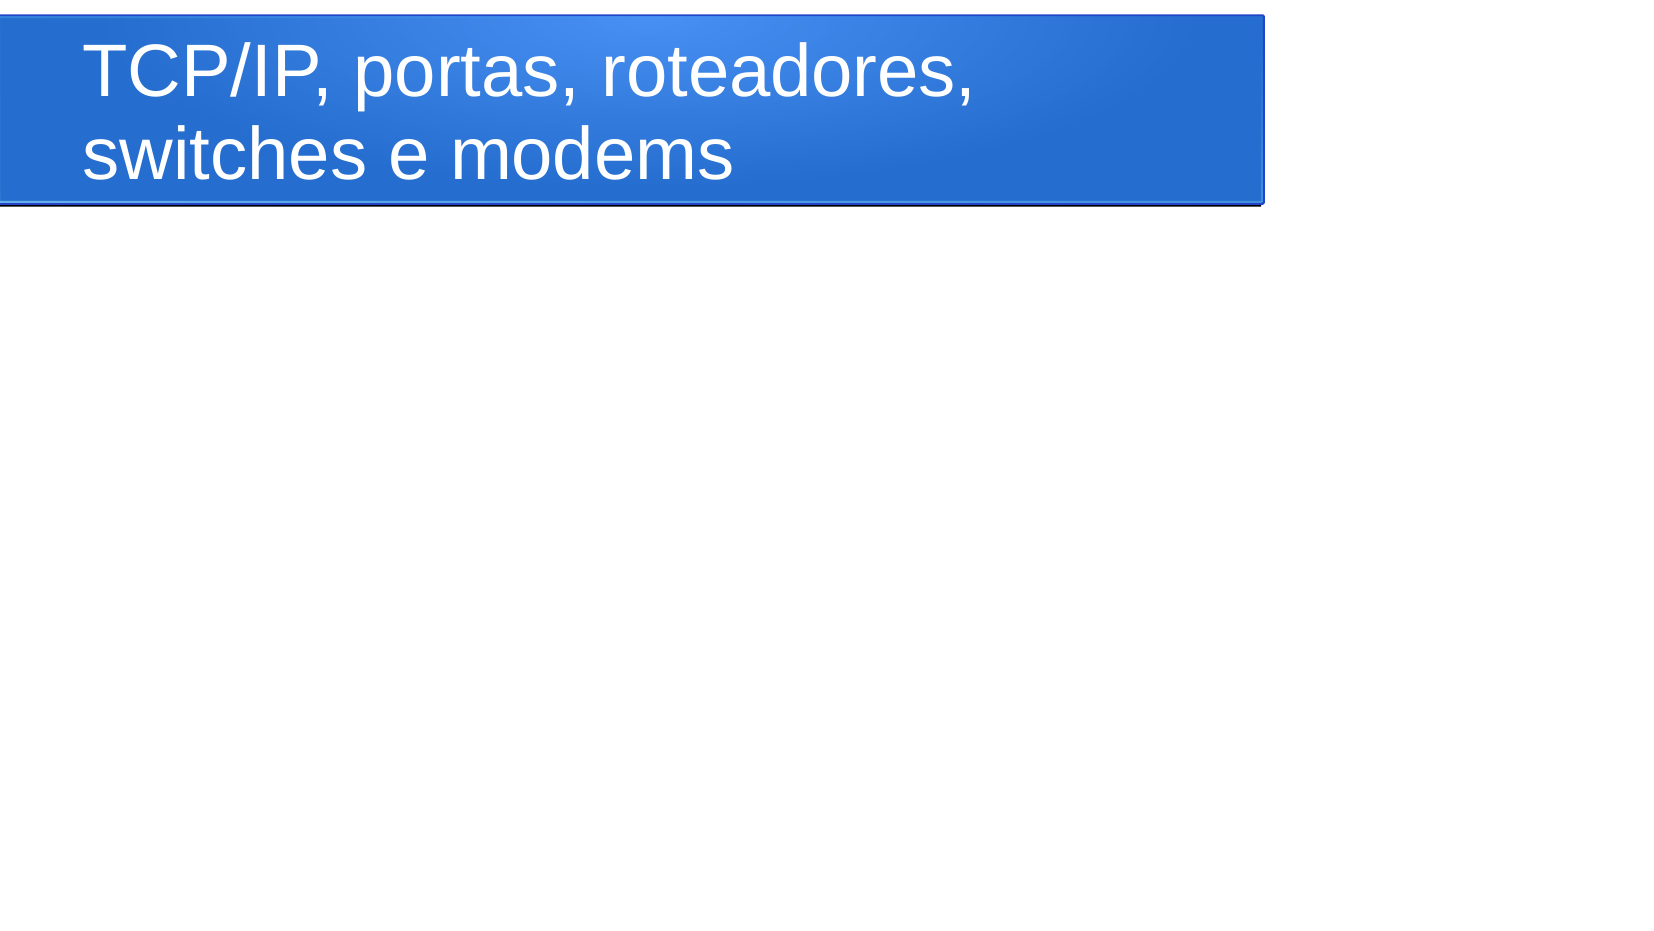

# TCP/IP, portas, roteadores, switches e modems